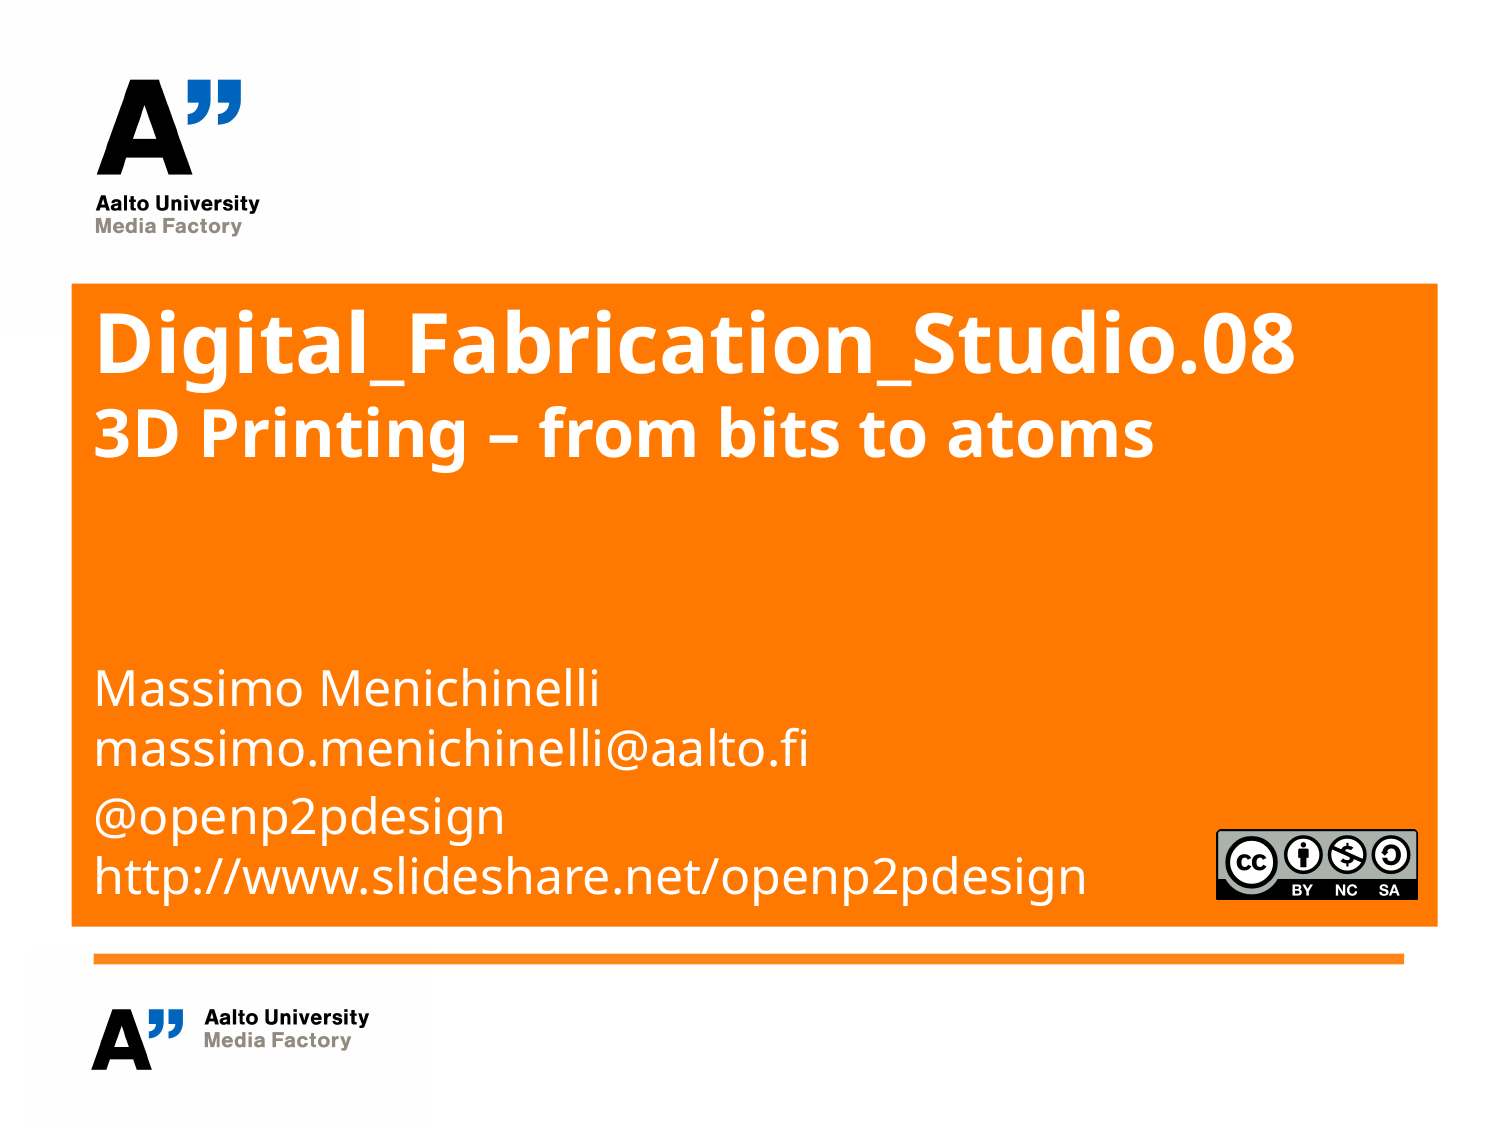

#
Digital_Fabrication_Studio.08
3D Printing – from bits to atoms
Massimo Menichinelli
massimo.menichinelli@aalto.fi
@openp2pdesign
http://www.slideshare.net/openp2pdesign